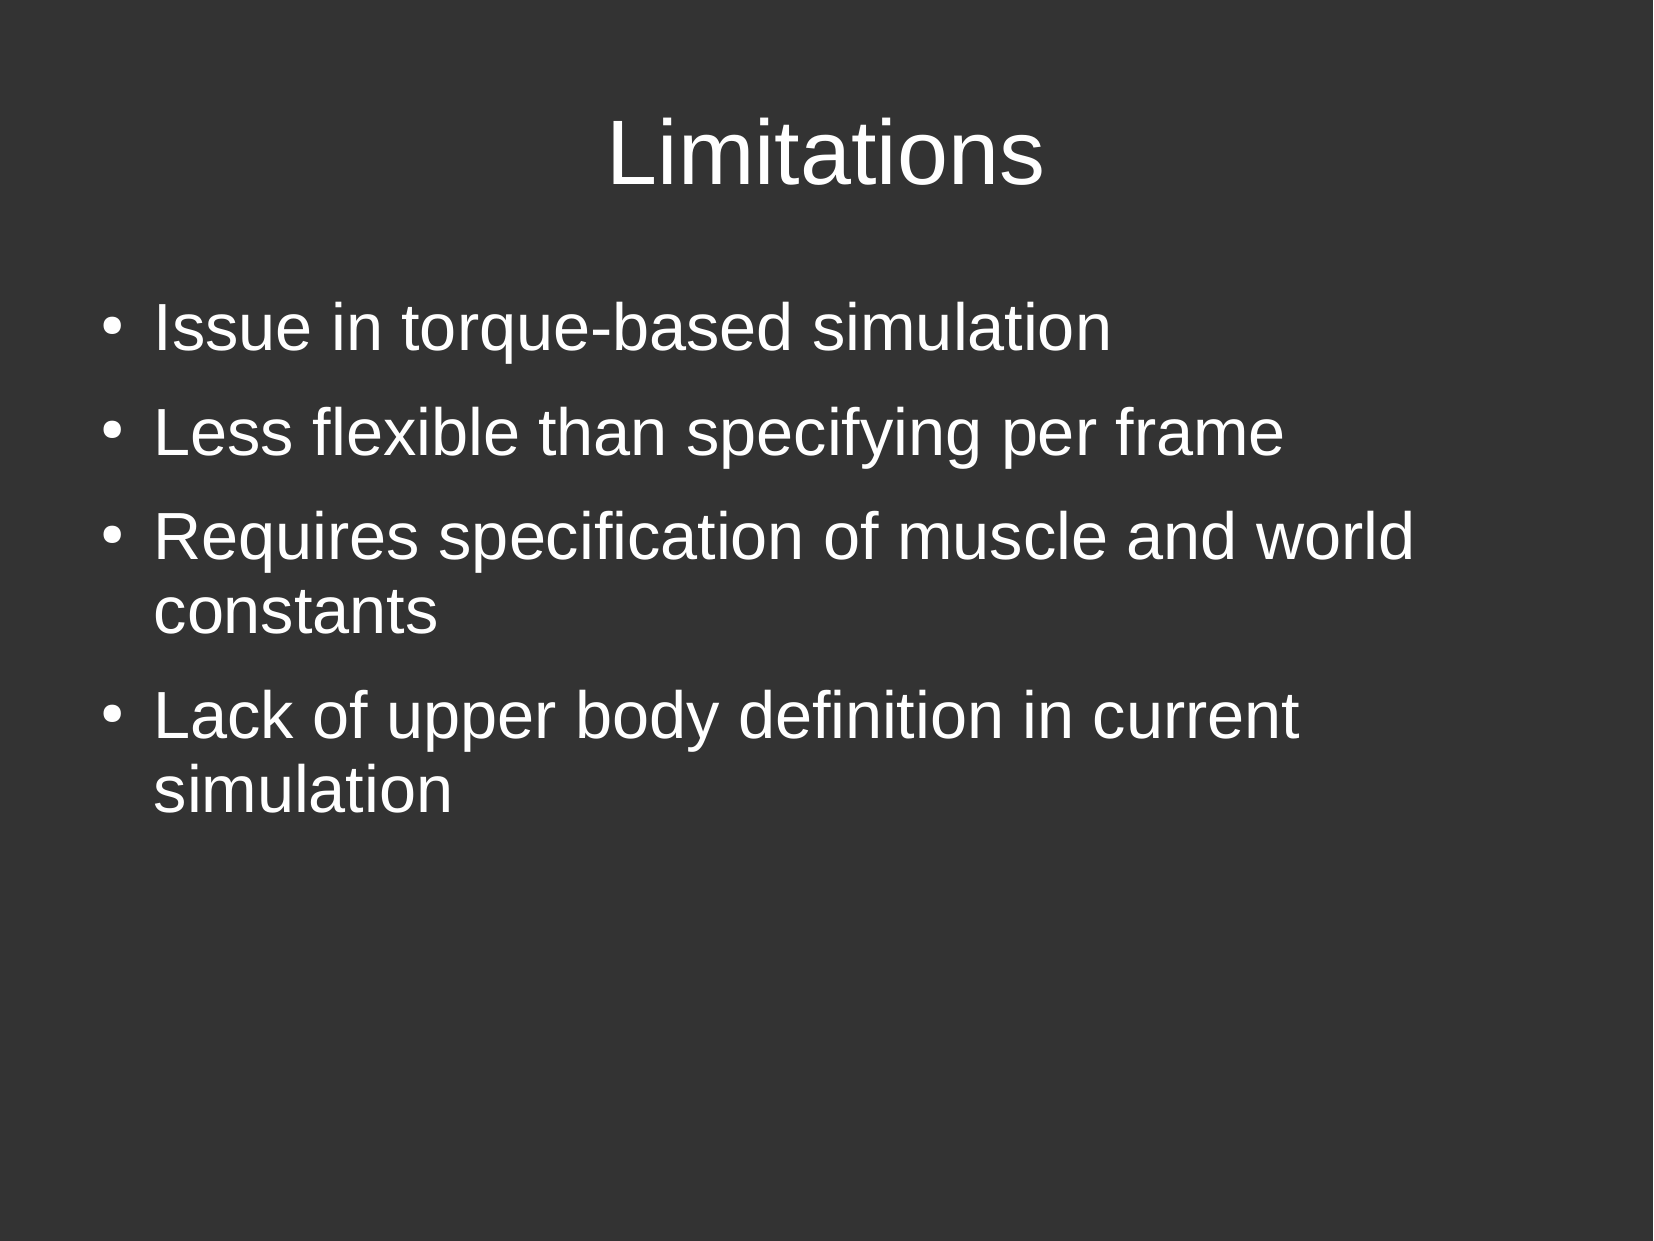

# Limitations
Issue in torque-based simulation
Less flexible than specifying per frame
Requires specification of muscle and world constants
Lack of upper body definition in current simulation